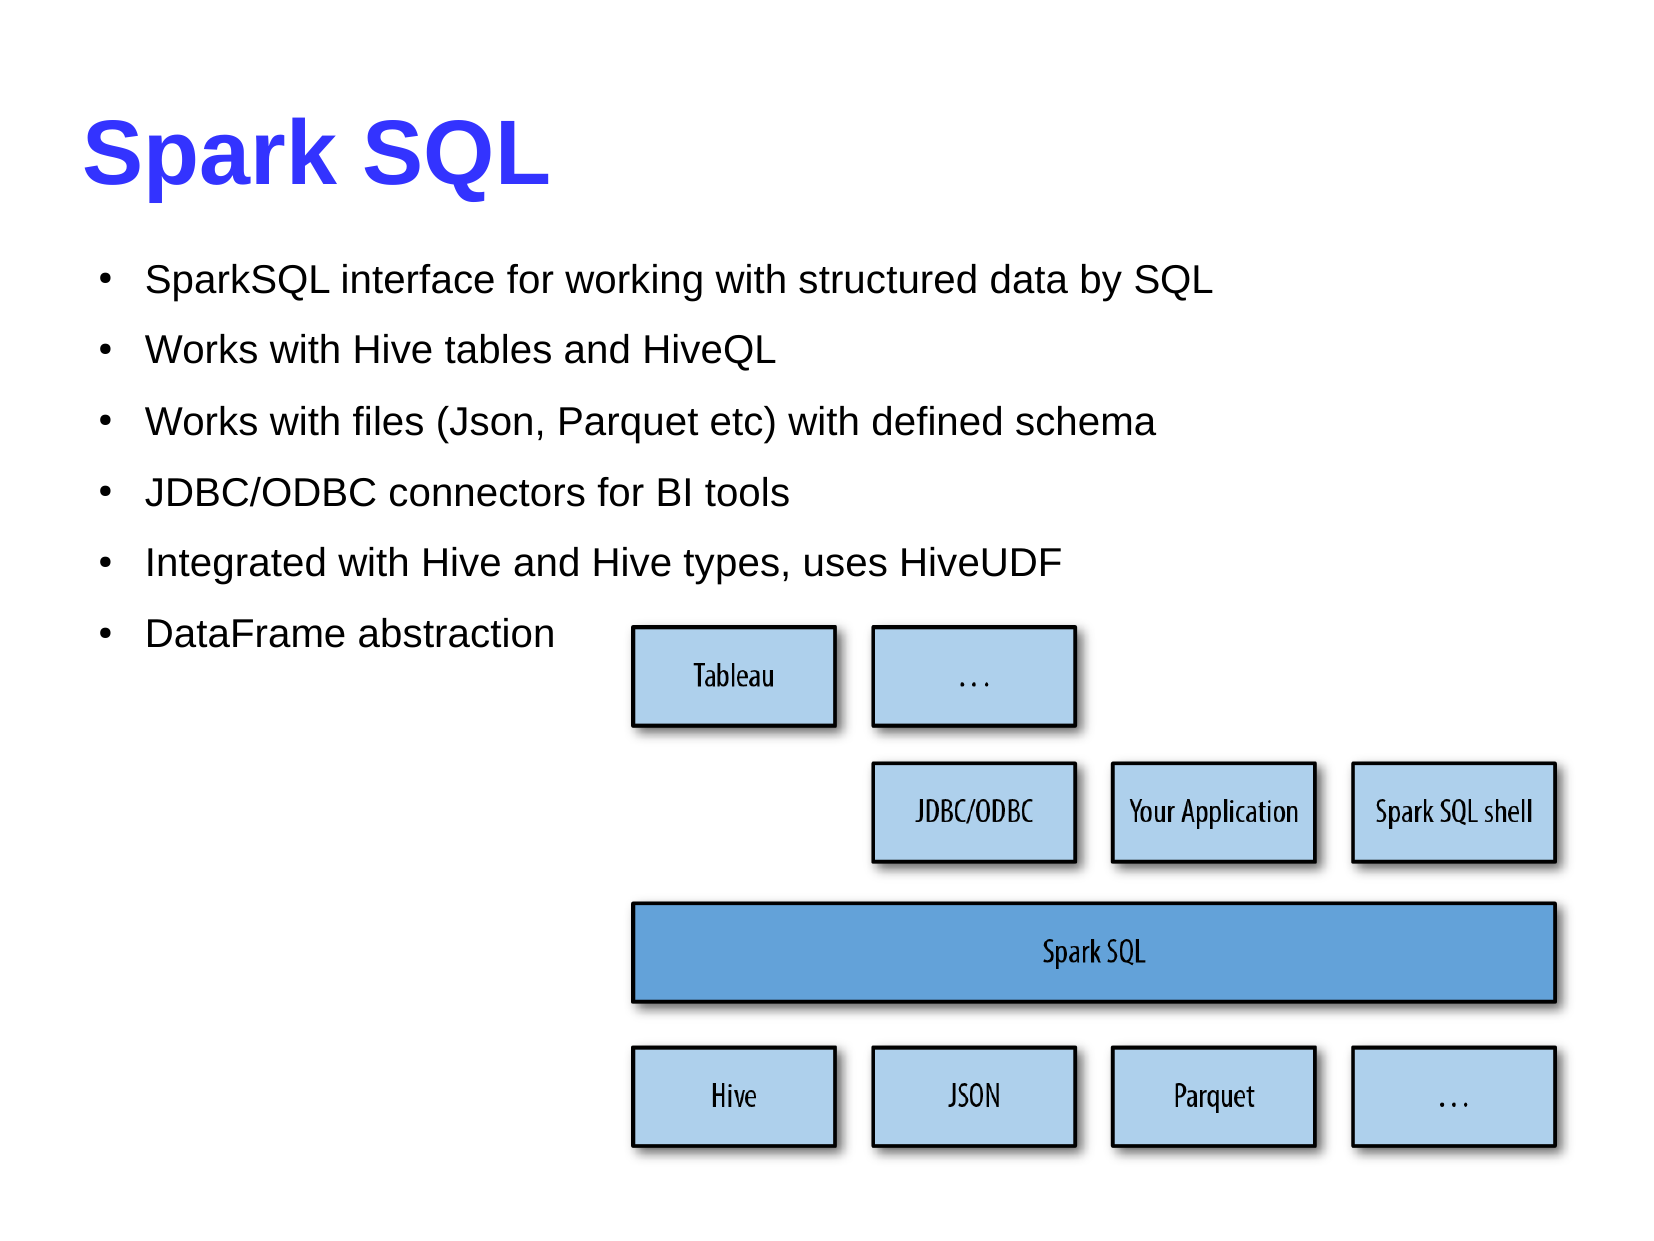

# Spark SQL
SparkSQL interface for working with structured data by SQL
Works with Hive tables and HiveQL
Works with files (Json, Parquet etc) with defined schema
JDBC/ODBC connectors for BI tools
Integrated with Hive and Hive types, uses HiveUDF
DataFrame abstraction